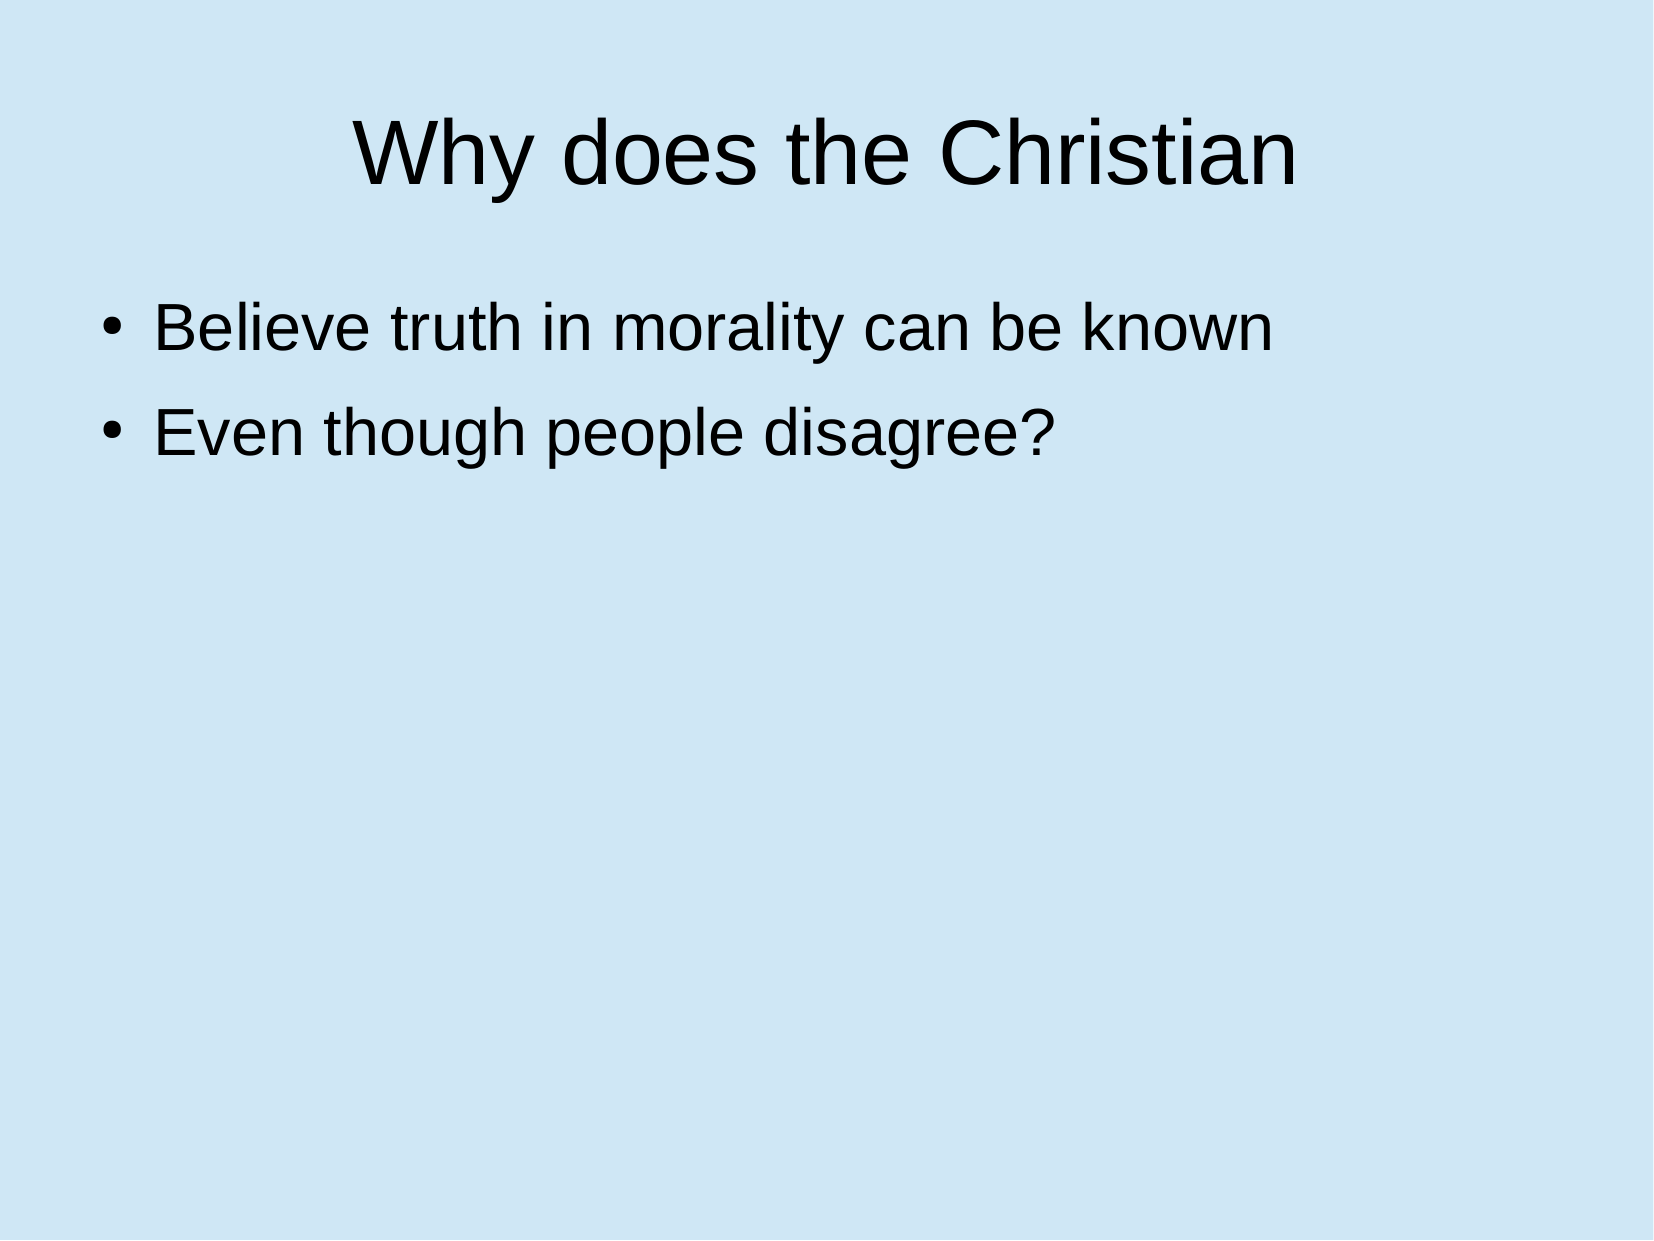

# Why does the Christian
Believe truth in morality can be known
Even though people disagree?